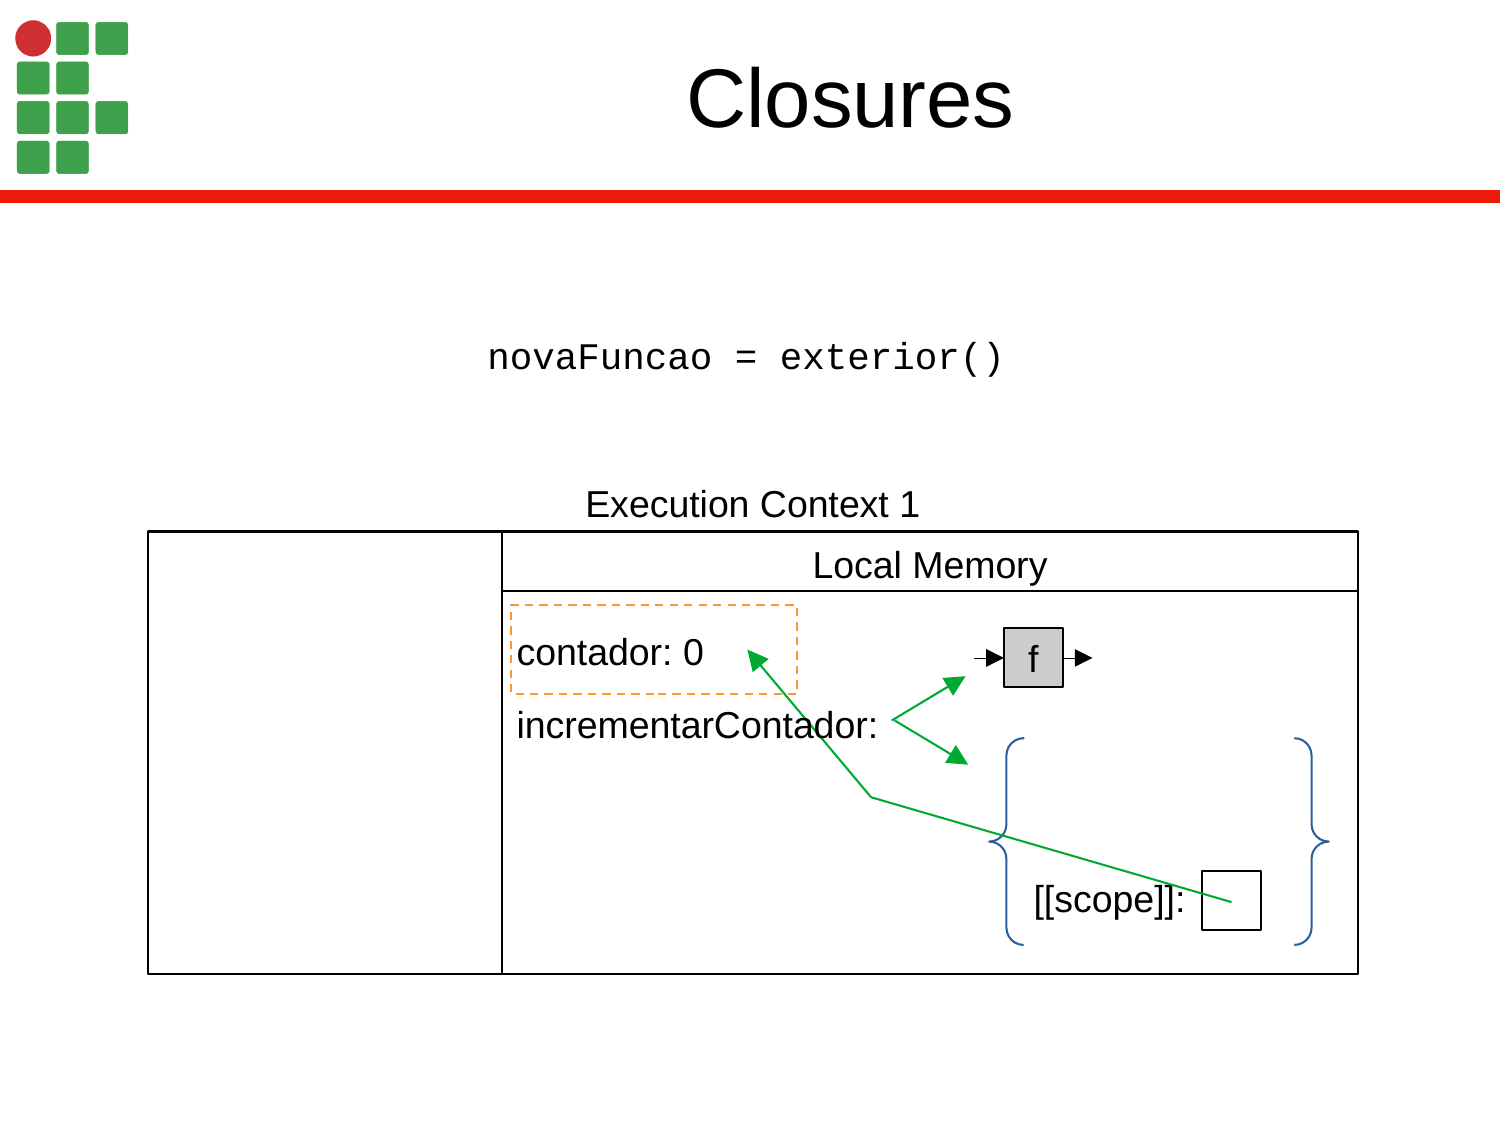

# Closures
novaFuncao = exterior()
Execution Context 1
Local Memory
contador: 0
f
incrementarContador:
[[scope]]: